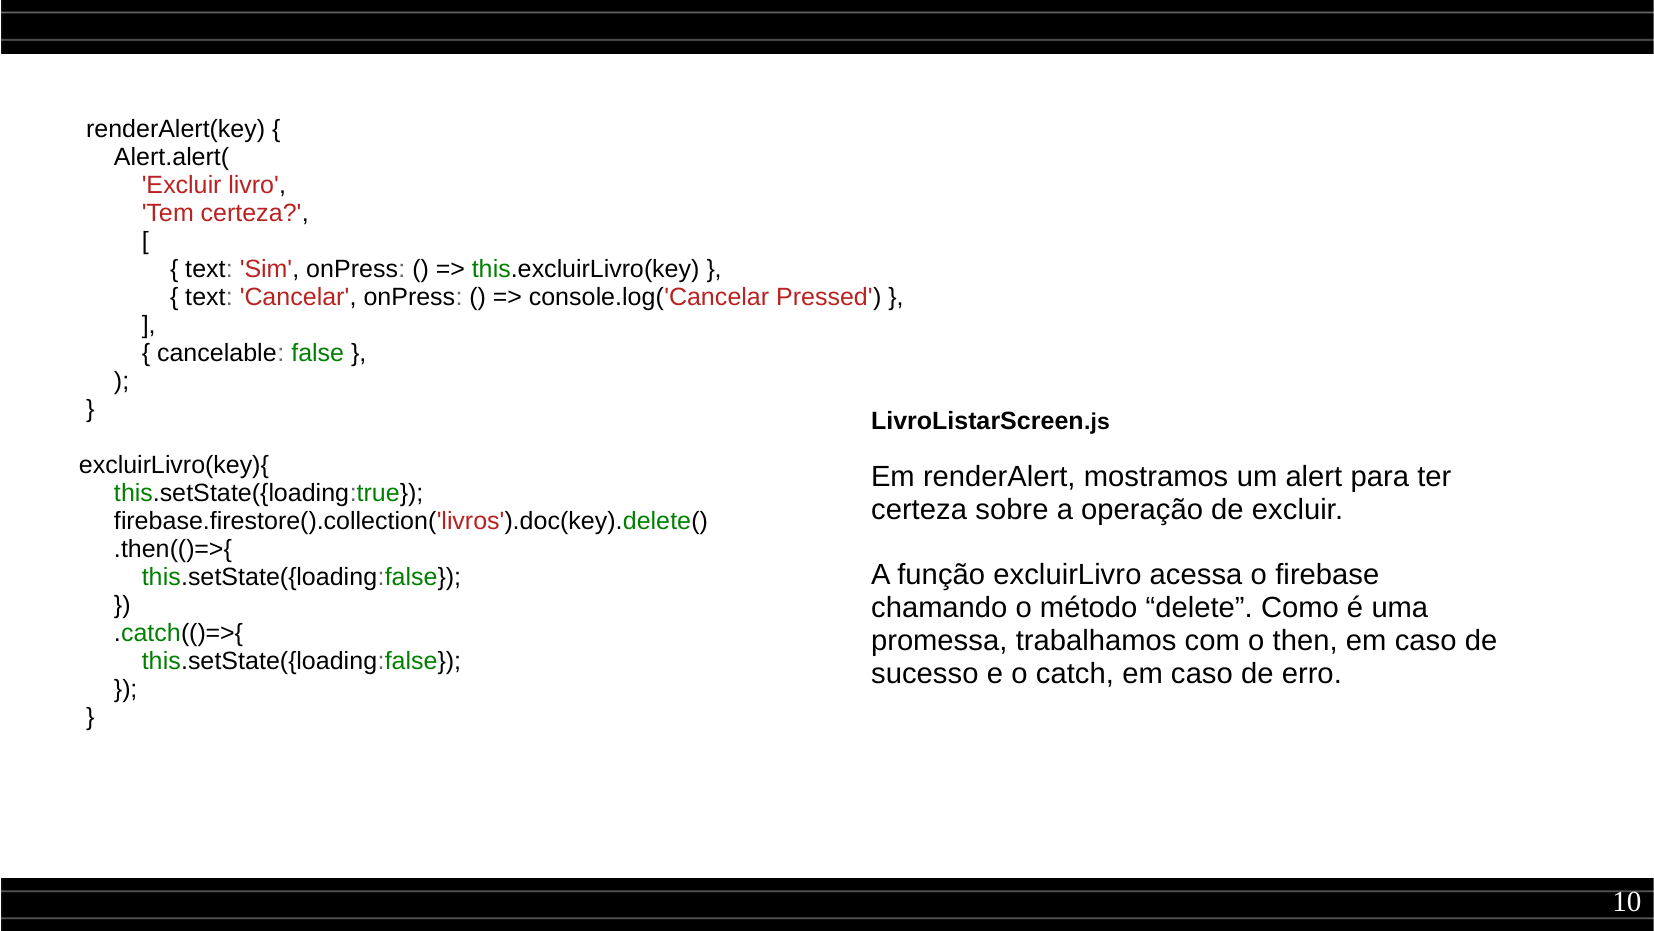

renderAlert(key) {
 Alert.alert(
 'Excluir livro',
 'Tem certeza?',
 [
 { text: 'Sim', onPress: () => this.excluirLivro(key) },
 { text: 'Cancelar', onPress: () => console.log('Cancelar Pressed') },
 ],
 { cancelable: false },
 );
 }
 excluirLivro(key){
 this.setState({loading:true});
 firebase.firestore().collection('livros').doc(key).delete()
 .then(()=>{
 this.setState({loading:false});
 })
 .catch(()=>{
 this.setState({loading:false});
 });
 }
LivroListarScreen.js
Em renderAlert, mostramos um alert para ter certeza sobre a operação de excluir.
A função excluirLivro acessa o firebase chamando o método “delete”. Como é uma promessa, trabalhamos com o then, em caso de sucesso e o catch, em caso de erro.